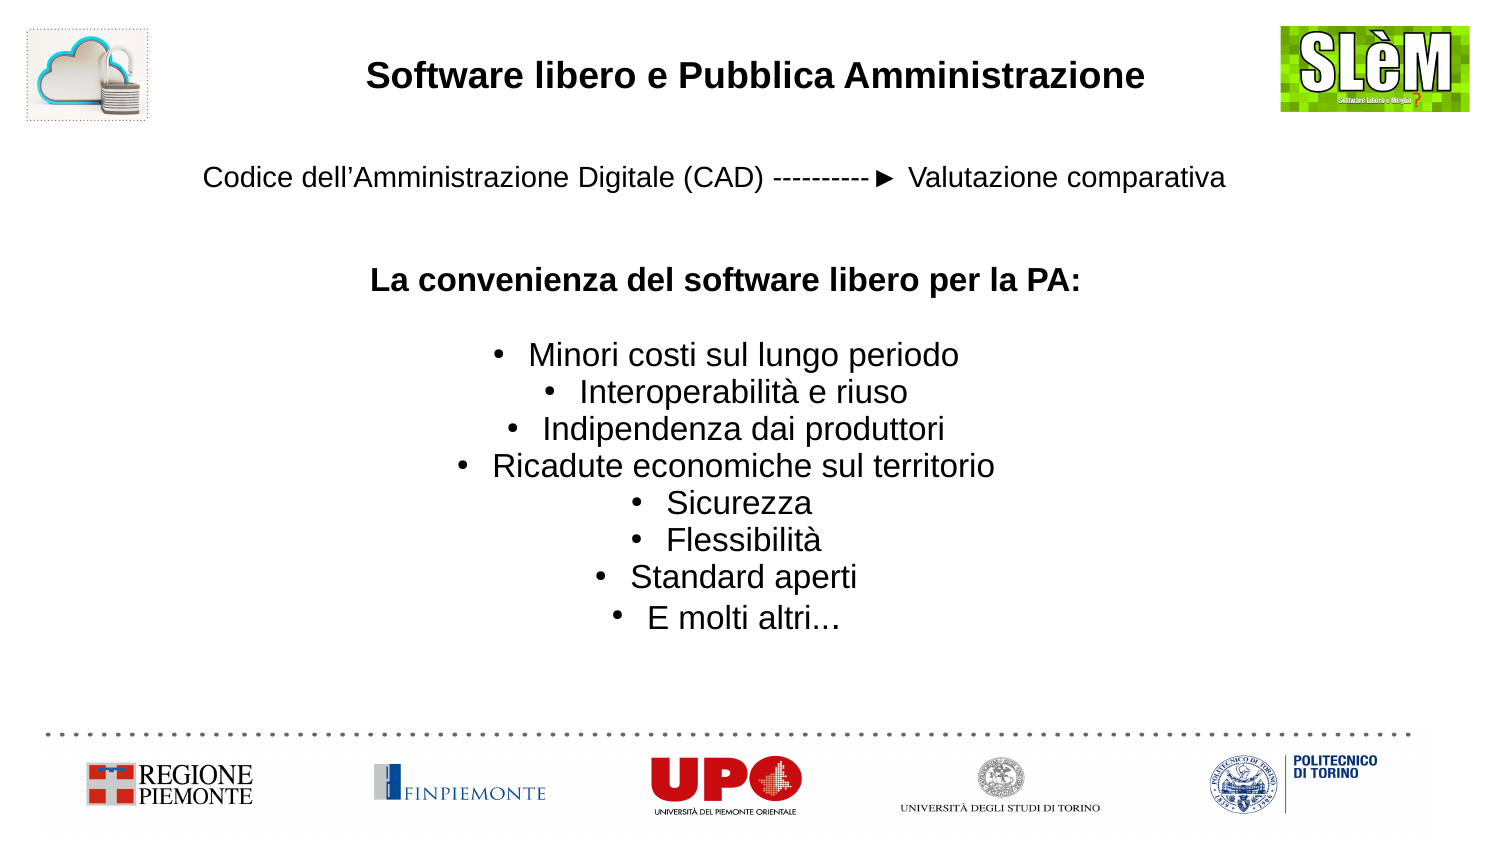

Software libero e Pubblica Amministrazione
Software libero e Pubblica Amministrazione
 Codice dell’Amministrazione Digitale (CAD) ----------► Valutazione comparativa
La convenienza del software libero per la PA:
Minori costi sul lungo periodo
Interoperabilità e riuso
Indipendenza dai produttori
Ricadute economiche sul territorio
Sicurezza
Flessibilità
Standard aperti
E molti altri...